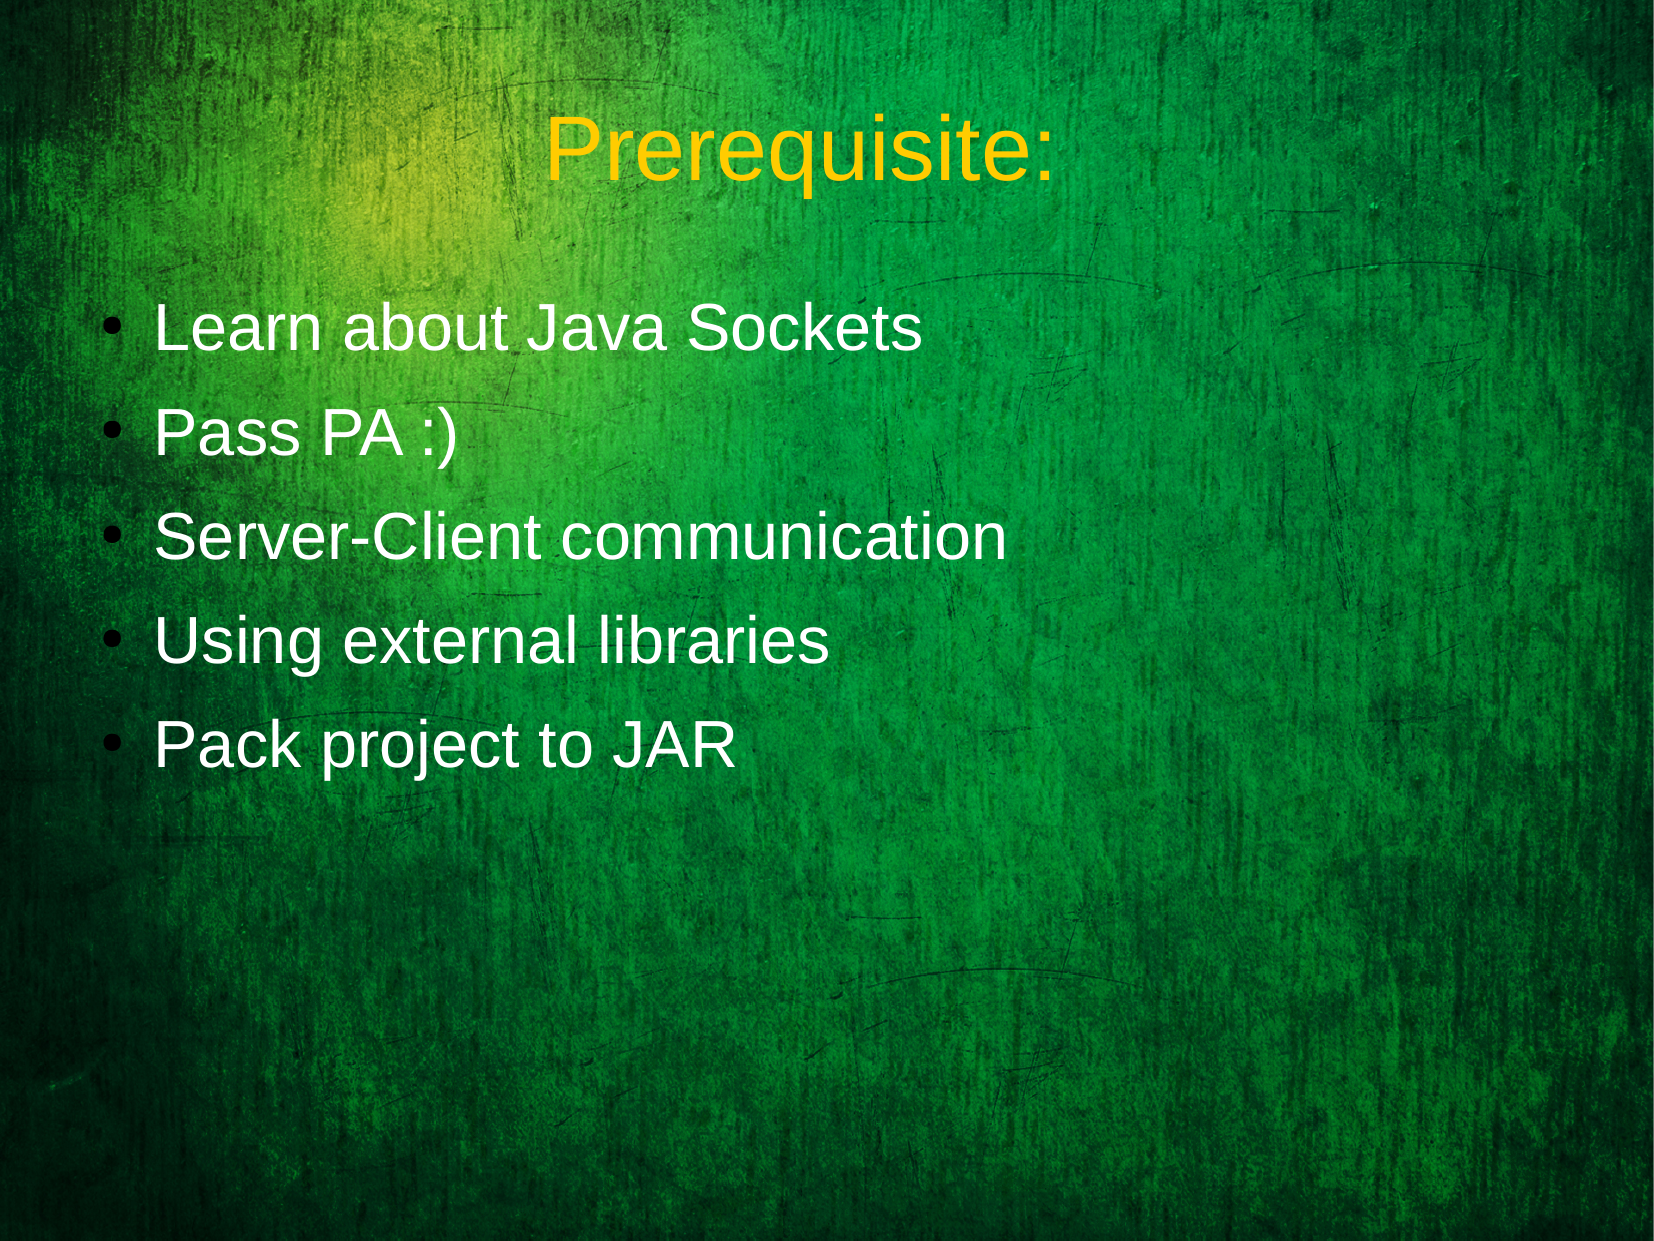

# Prerequisite:
Learn about Java Sockets
Pass PA :)
Server-Client communication
Using external libraries
Pack project to JAR